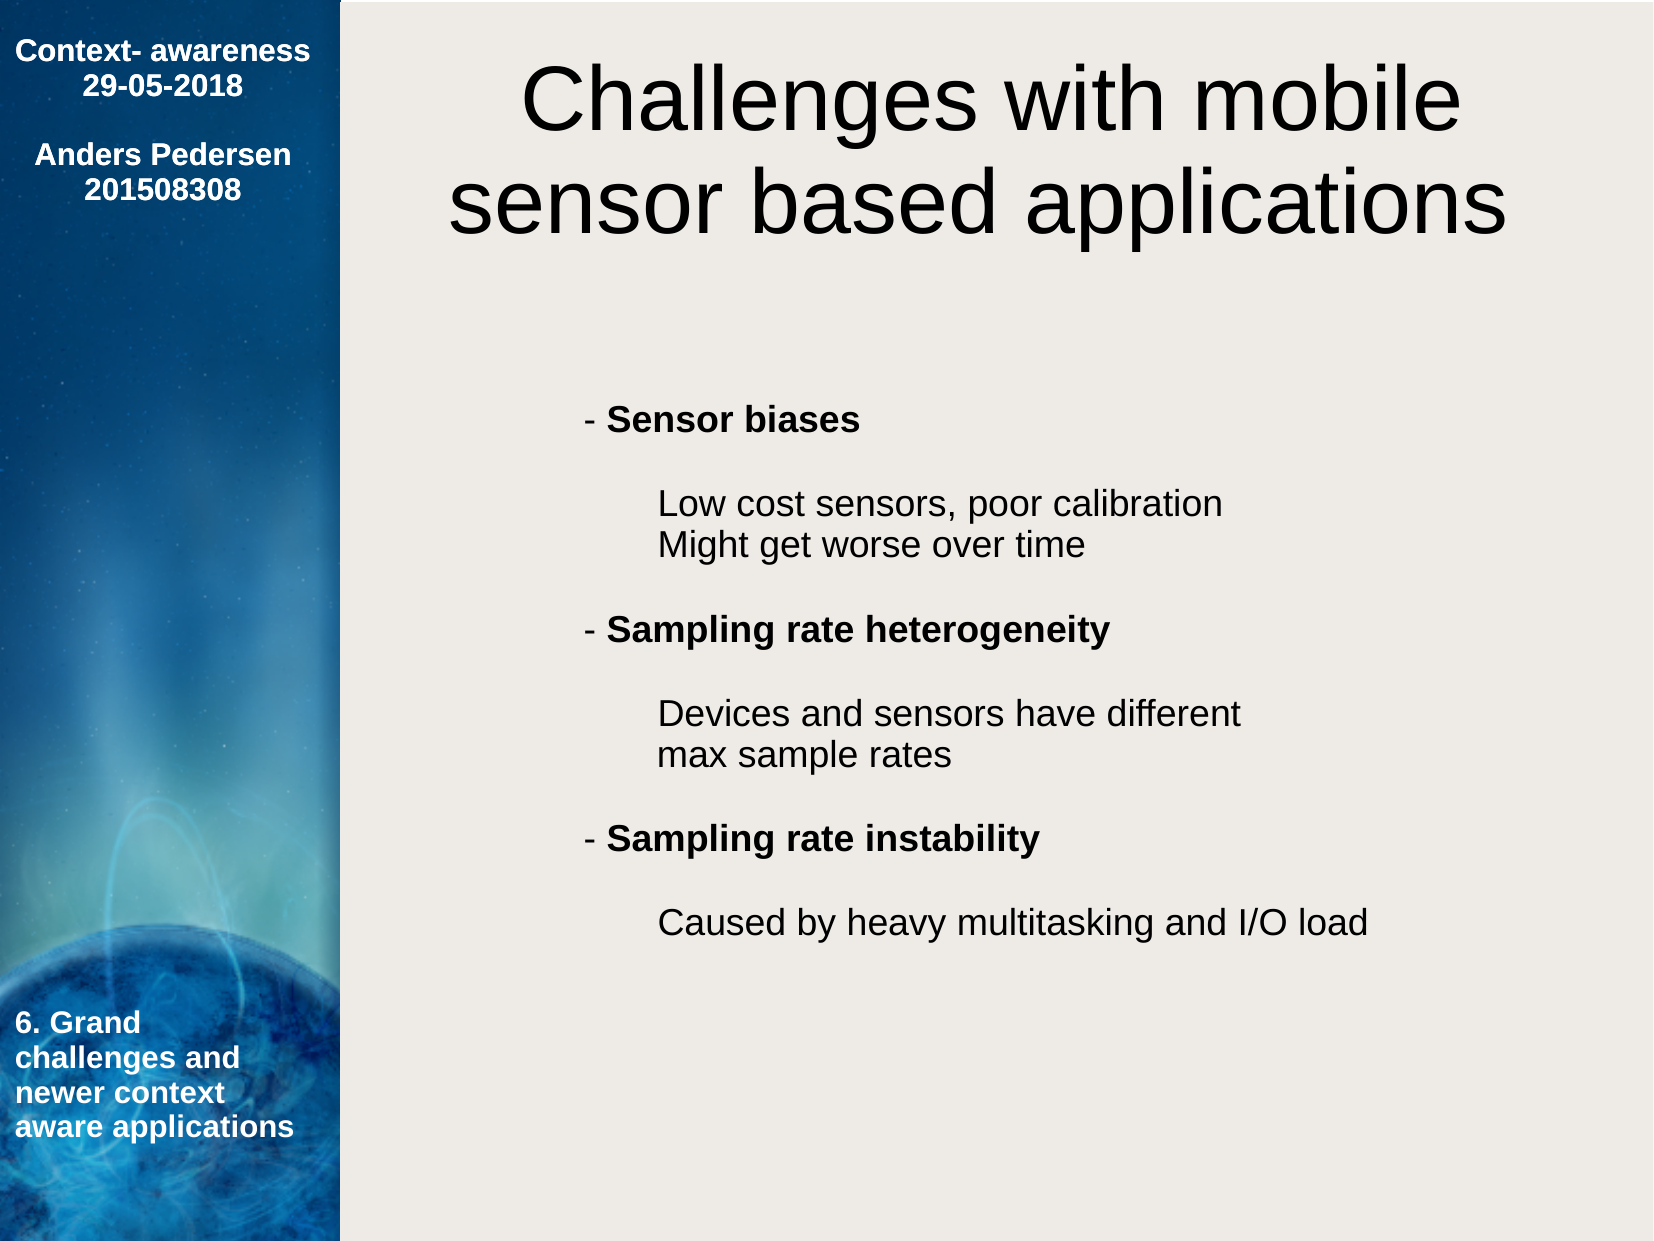

Context- awareness
29-05-2018
Anders Pedersen
201508308
Context- awareness
29-05-2018
Anders Pedersen
201508308
6. Grand challenges and newer context aware applications
Challenges with mobile sensor based applications
# Agenda
- Sensor biases
	Low cost sensors, poor calibration
	Might get worse over time
- Sampling rate heterogeneity
	Devices and sensors have different	 max sample rates
- Sampling rate instability
	Caused by heavy multitasking and I/O load